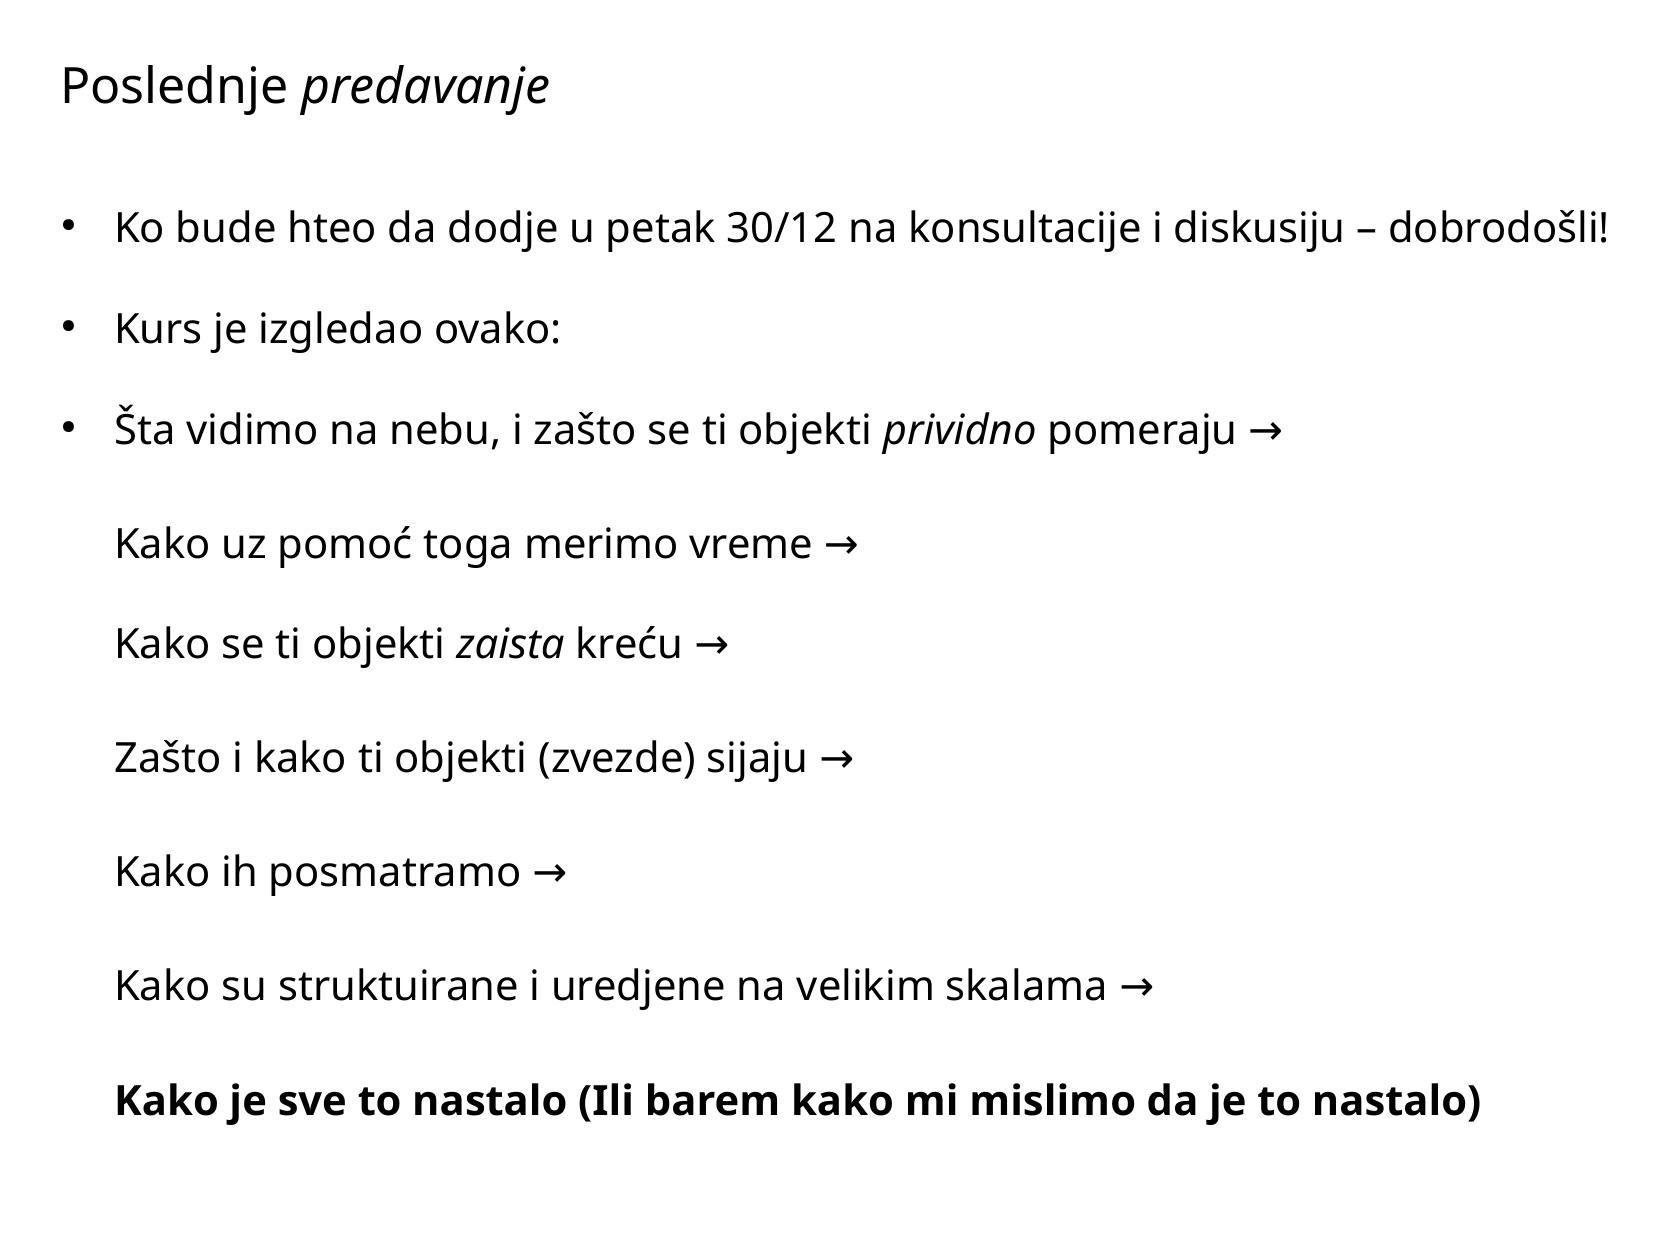

# Poslednje predavanje
Ko bude hteo da dodje u petak 30/12 na konsultacije i diskusiju – dobrodošli!
Kurs je izgledao ovako:
Šta vidimo na nebu, i zašto se ti objekti prividno pomeraju →
Kako uz pomoć toga merimo vreme →
Kako se ti objekti zaista kreću →
Zašto i kako ti objekti (zvezde) sijaju →
Kako ih posmatramo →
Kako su struktuirane i uredjene na velikim skalama →
Kako je sve to nastalo (Ili barem kako mi mislimo da je to nastalo)